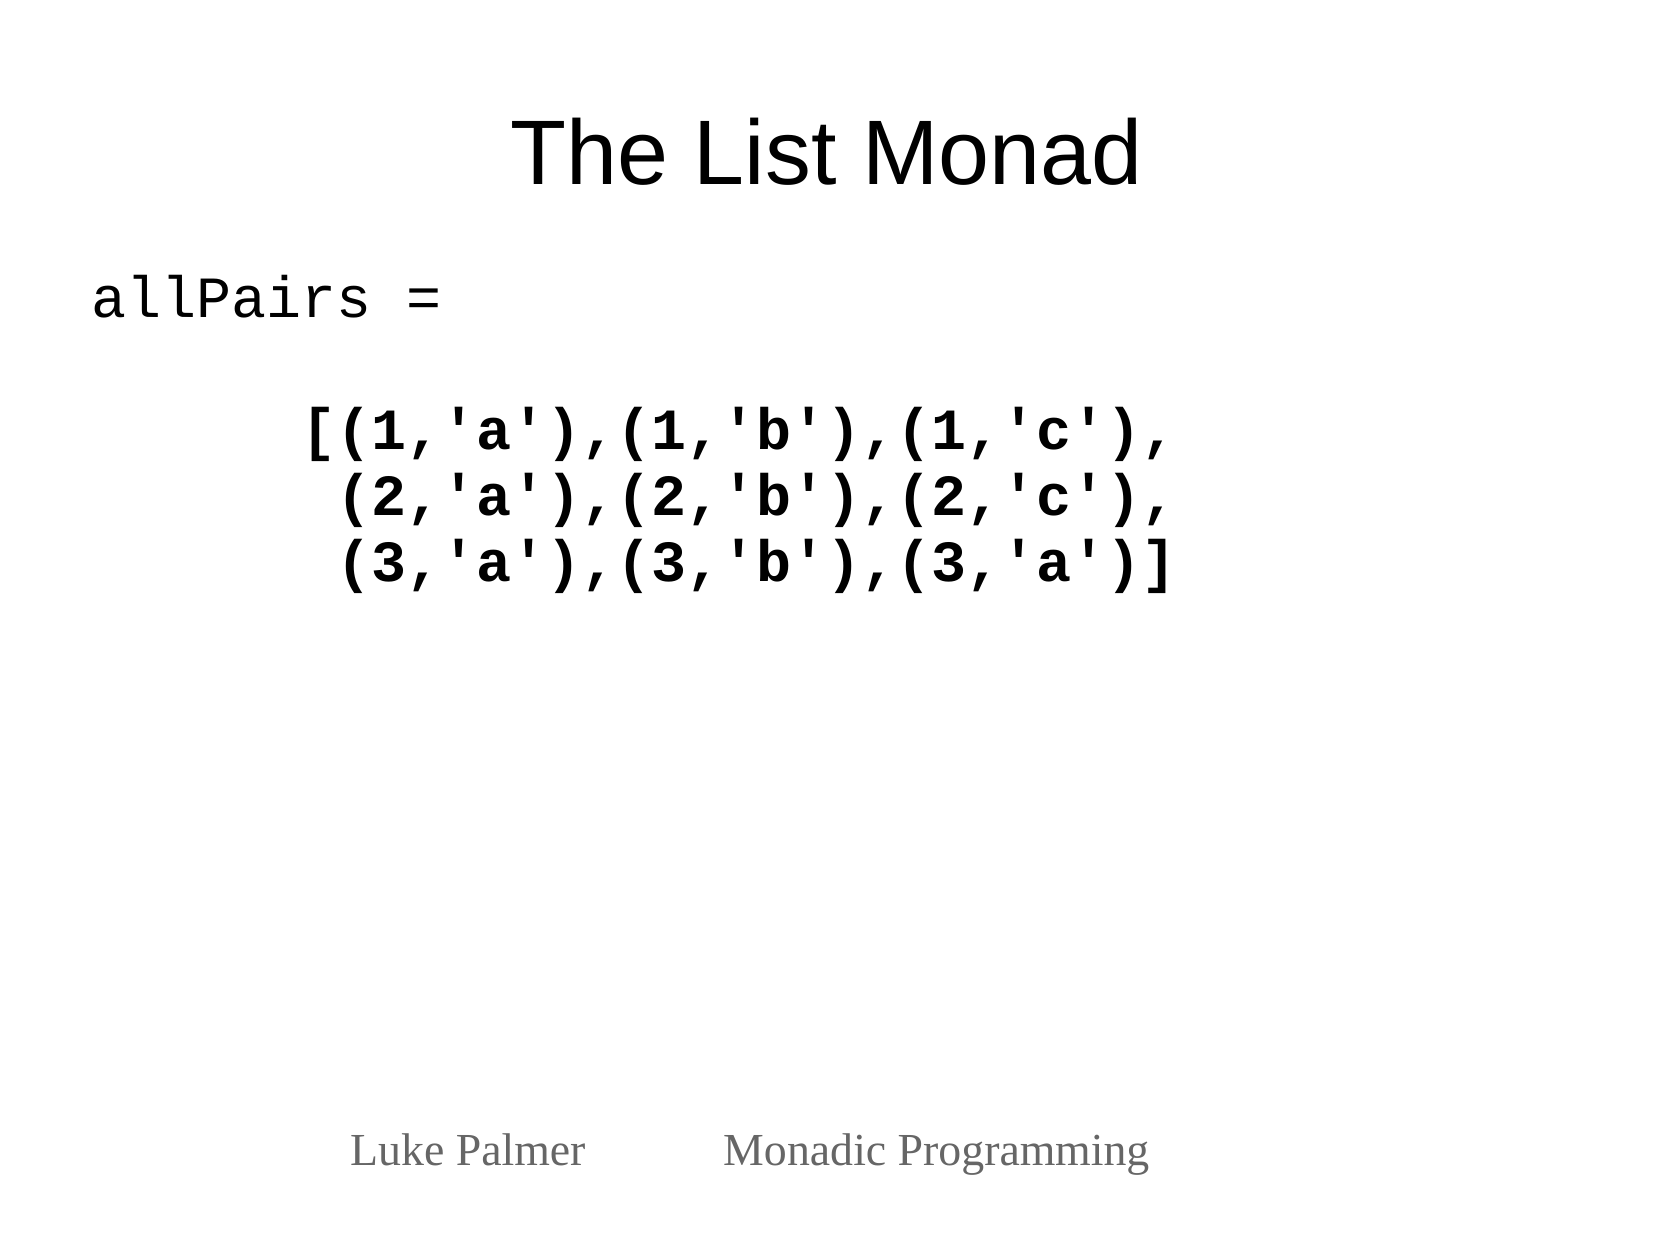

# The List Monad
allPairs =
 [(1,'a'),(1,'b'),(1,'c'),
 (2,'a'),(2,'b'),(2,'c'),
 (3,'a'),(3,'b'),(3,'a')]